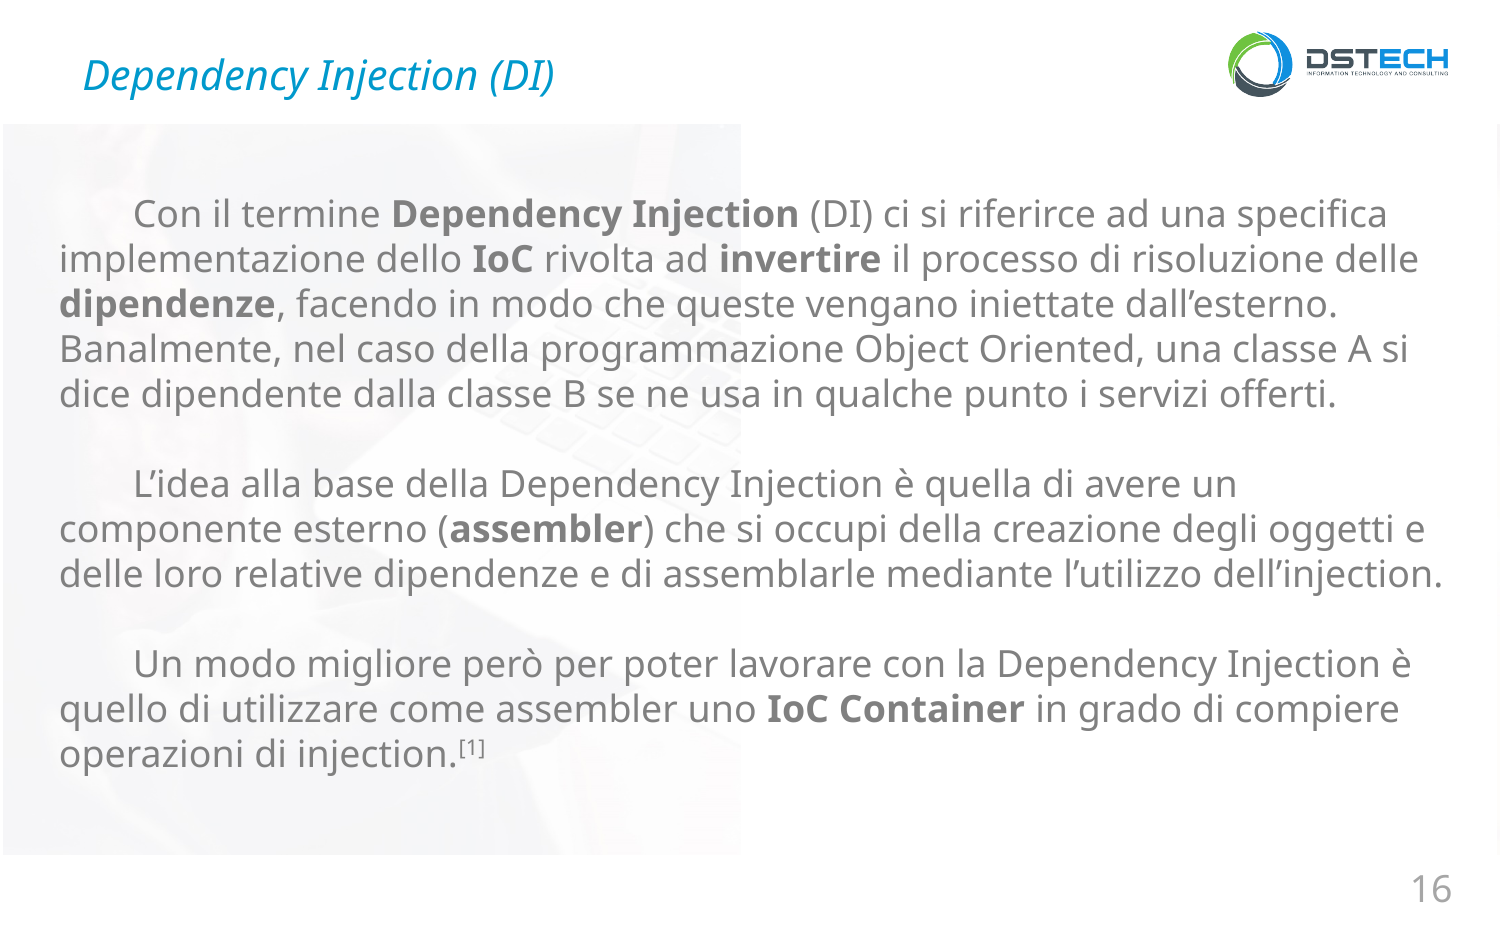

Dependency Injection (DI)
	Con il termine Dependency Injection (DI) ci si riferirce ad una specifica implementazione dello IoC rivolta ad invertire il processo di risoluzione delle dipendenze, facendo in modo che queste vengano iniettate dall’esterno. Banalmente, nel caso della programmazione Object Oriented, una classe A si dice dipendente dalla classe B se ne usa in qualche punto i servizi offerti.
	L’idea alla base della Dependency Injection è quella di avere un componente esterno (assembler) che si occupi della creazione degli oggetti e delle loro relative dipendenze e di assemblarle mediante l’utilizzo dell’injection.
	Un modo migliore però per poter lavorare con la Dependency Injection è quello di utilizzare come assembler uno IoC Container in grado di compiere operazioni di injection.[1]
16